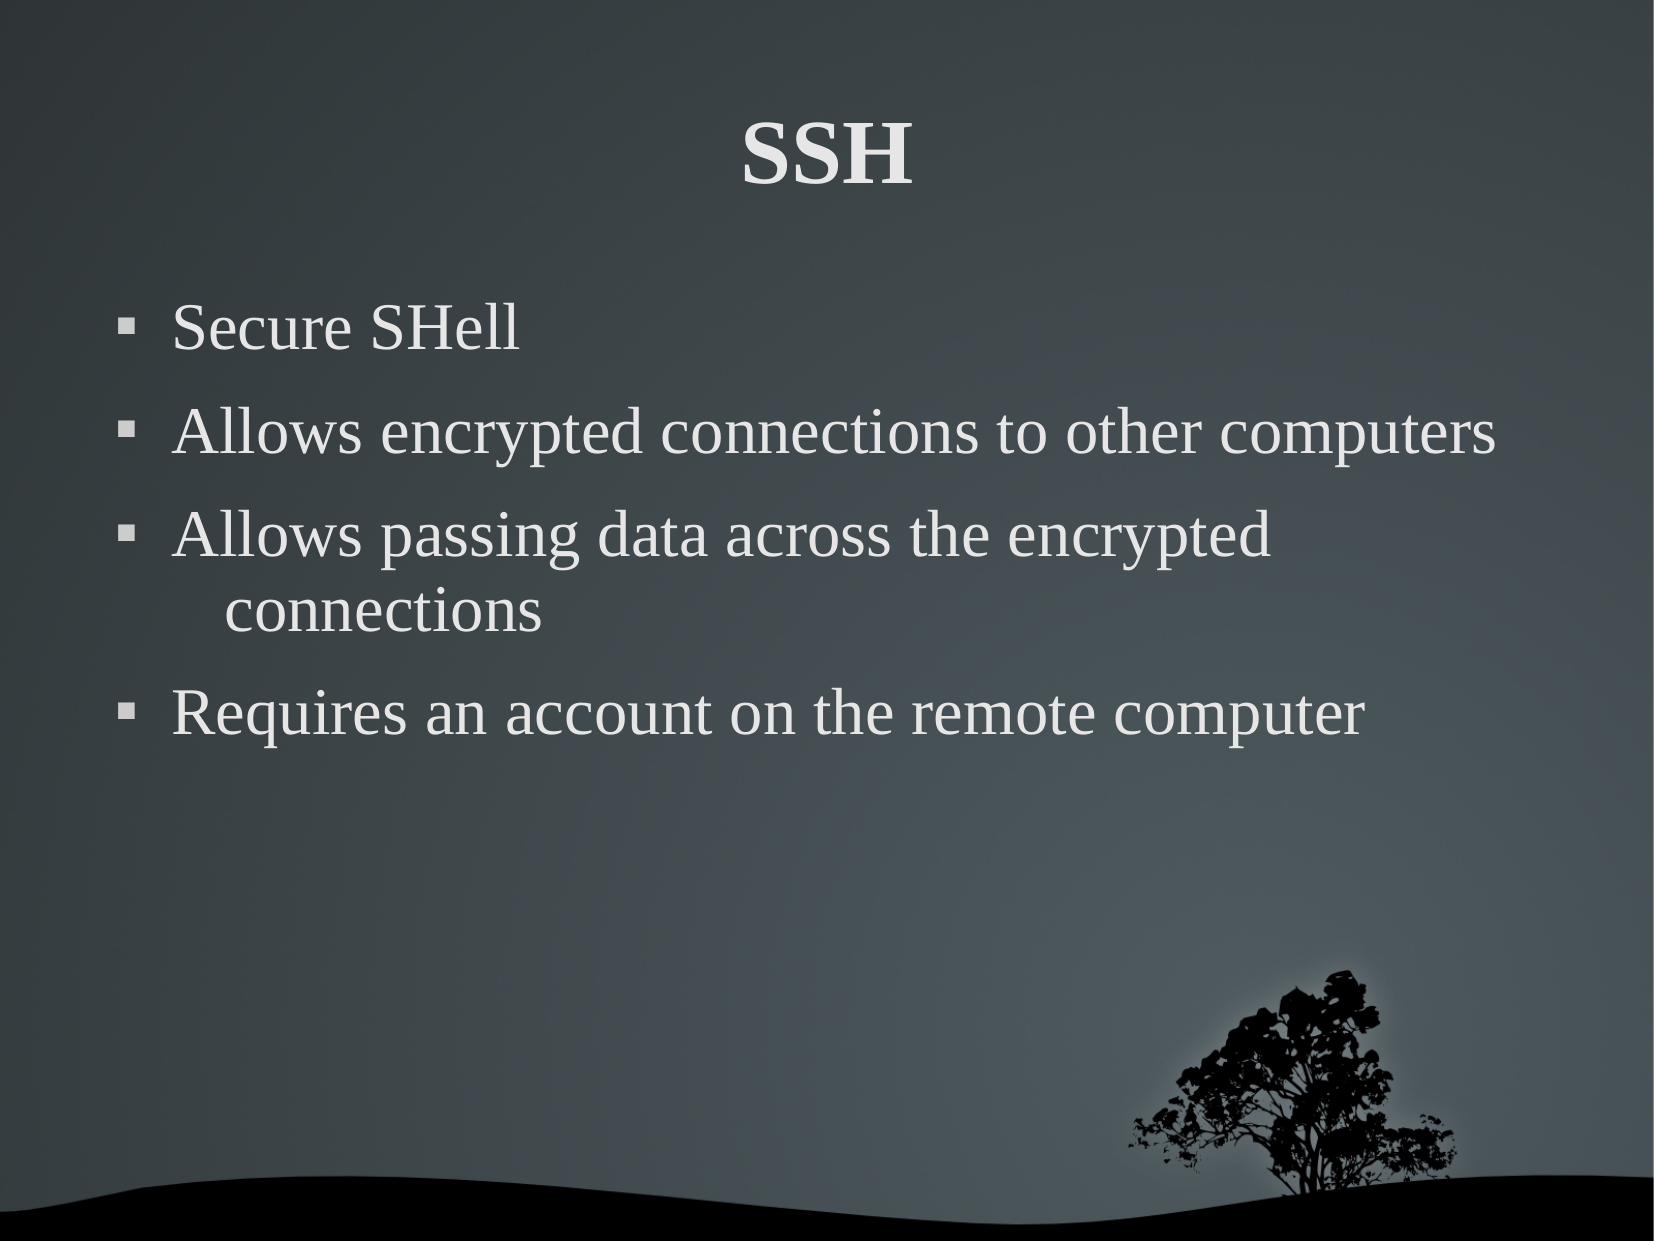

# SSH
Secure SHell
Allows encrypted connections to other computers
Allows passing data across the encrypted connections
Requires an account on the remote computer